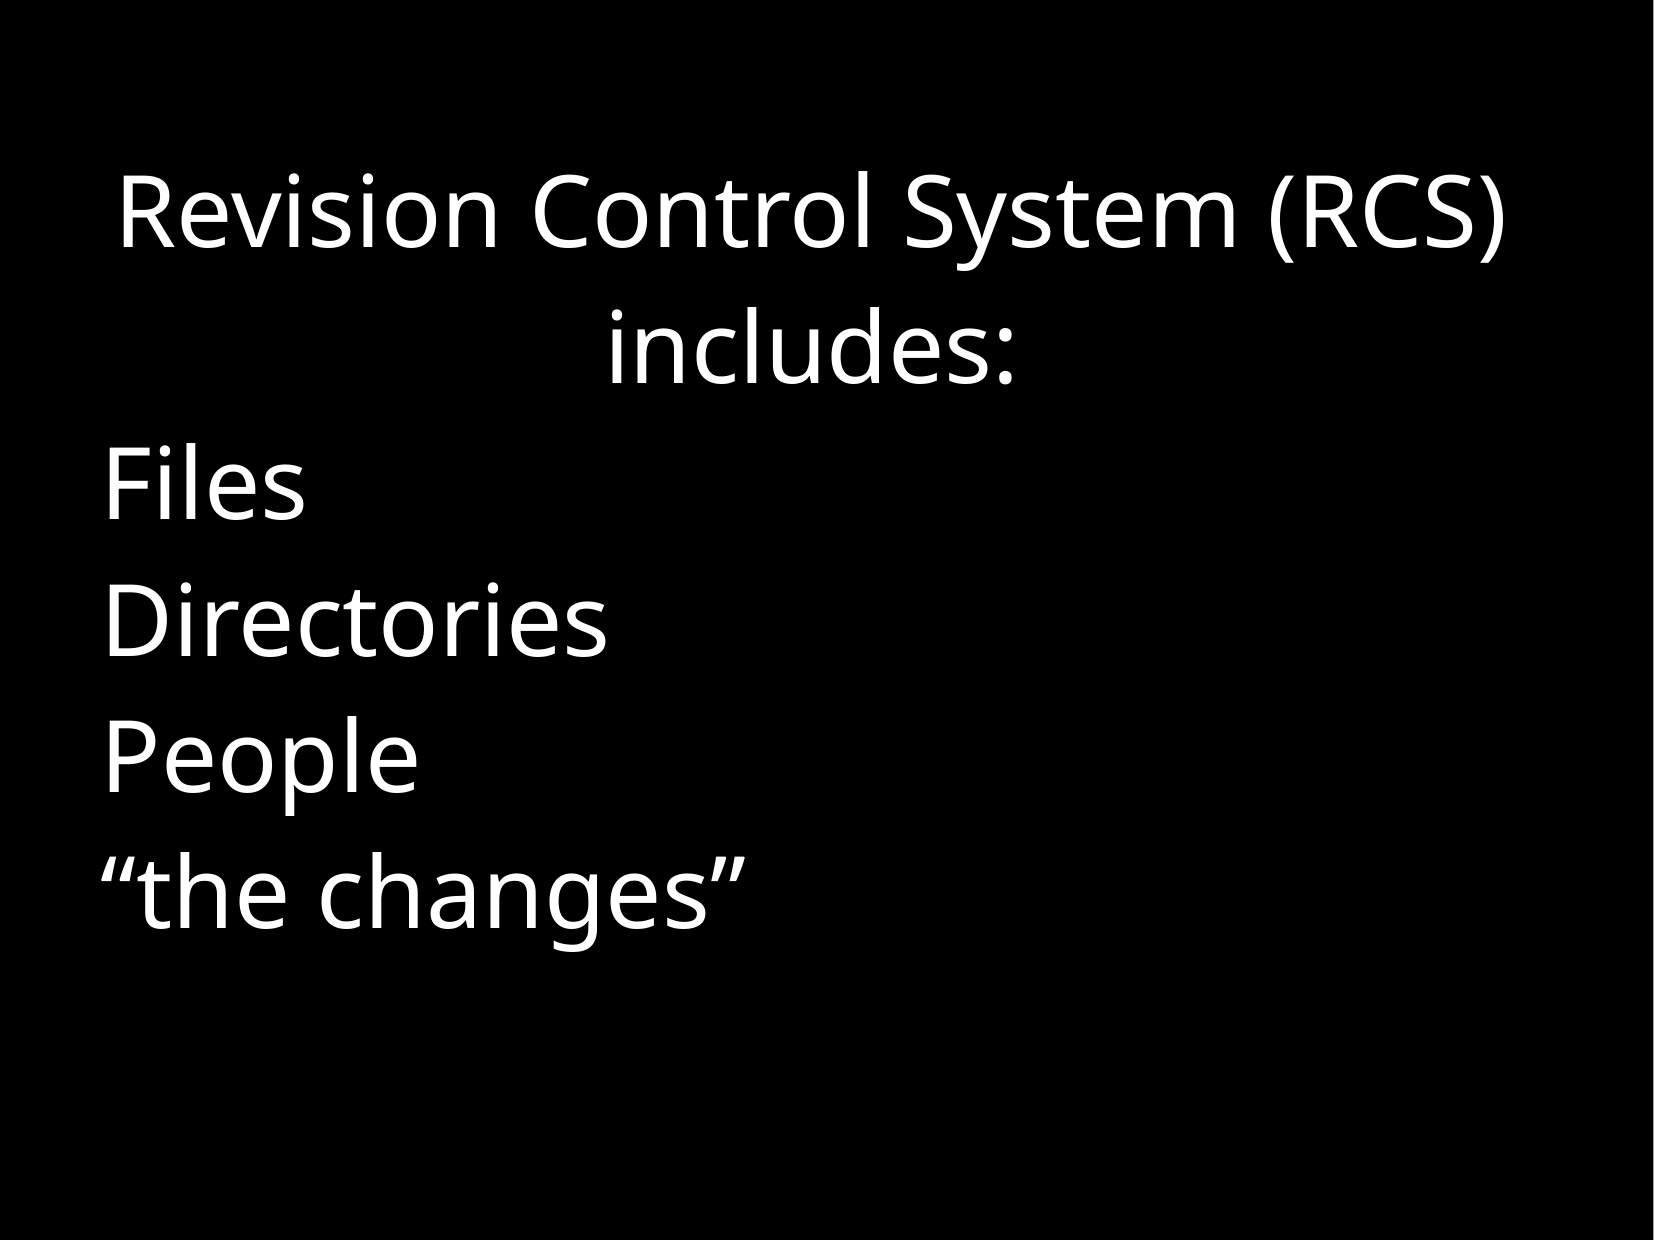

# Revision Control System (RCS) includes:
Files
Directories
People
“the changes”